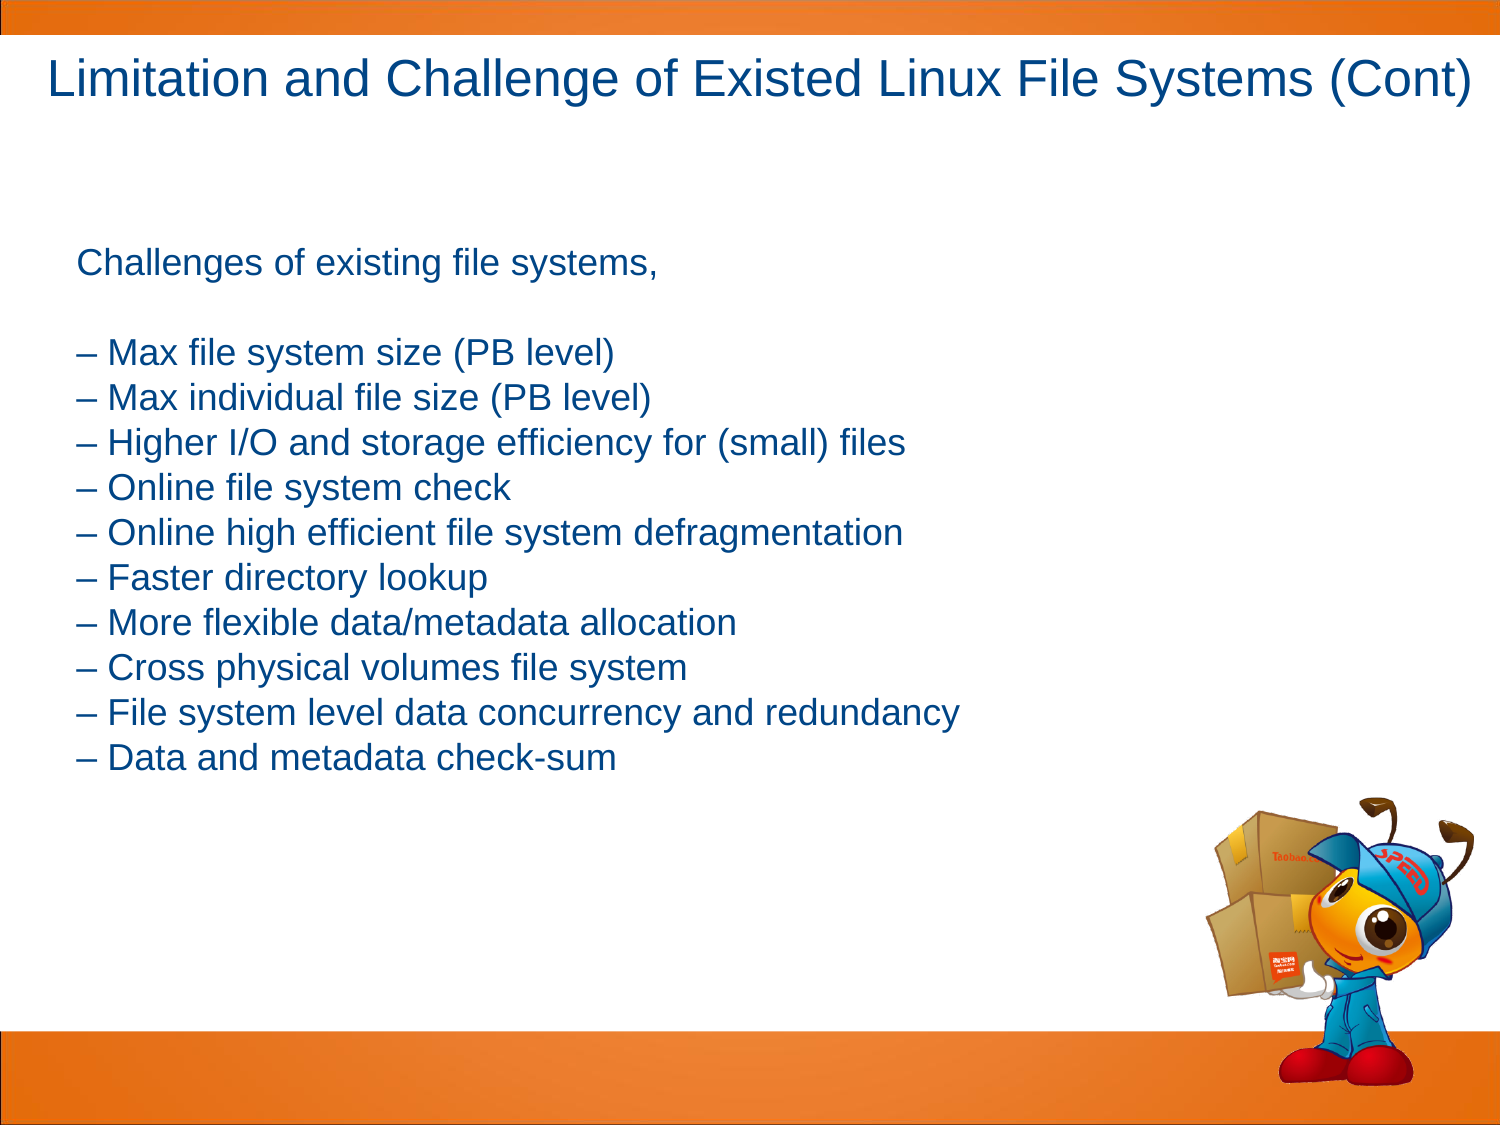

Limitation and Challenge of Existed Linux File Systems (Cont)
Challenges of existing file systems,
– Max file system size (PB level)
– Max individual file size (PB level)
– Higher I/O and storage efficiency for (small) files
– Online file system check
– Online high efficient file system defragmentation
– Faster directory lookup
– More flexible data/metadata allocation
– Cross physical volumes file system
– File system level data concurrency and redundancy
– Data and metadata check-sum